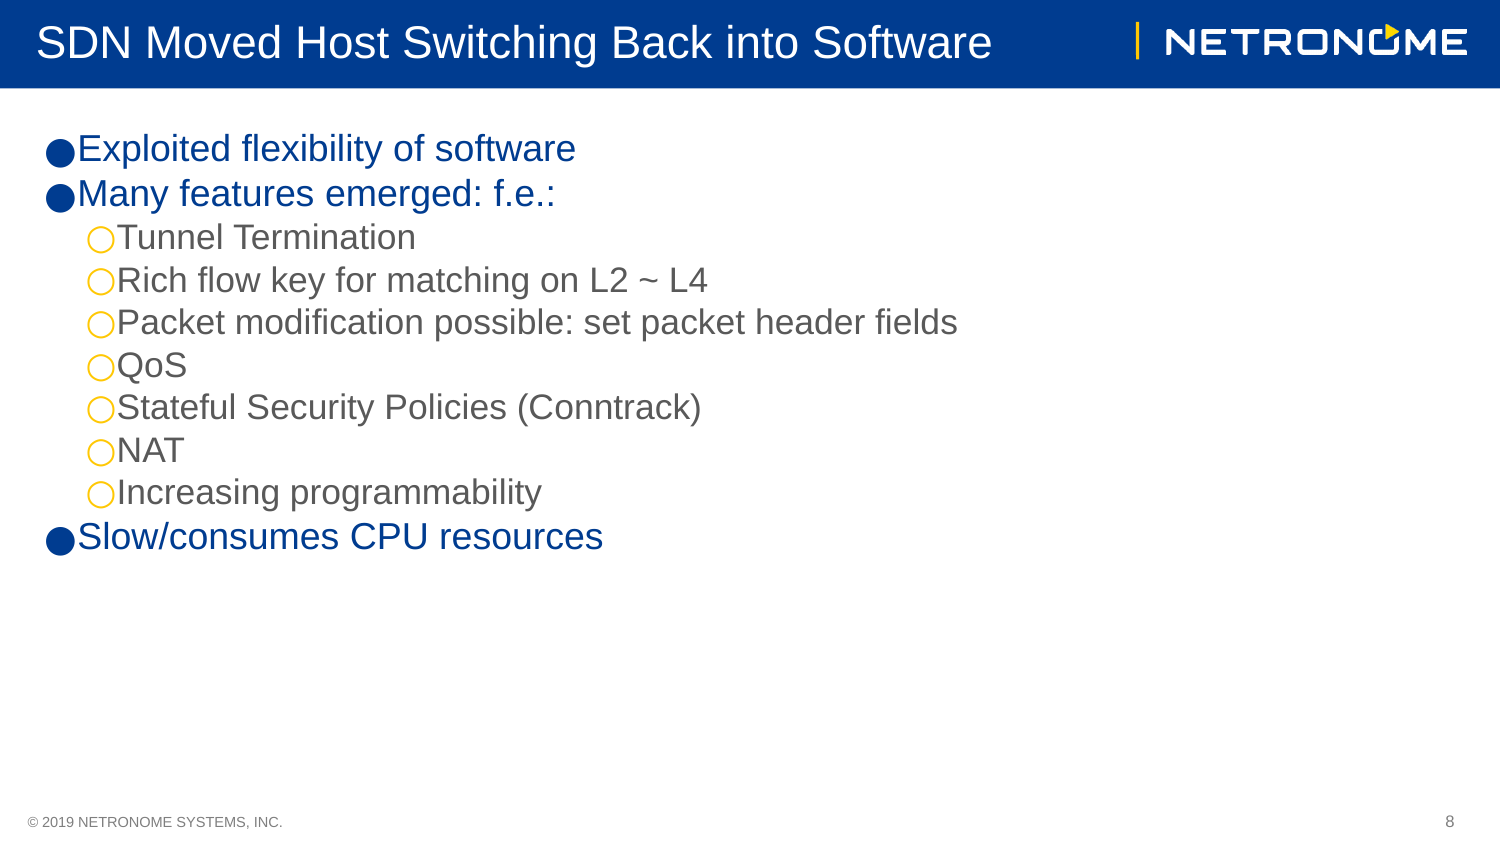

# SDN Moved Host Switching Back into Software
Exploited flexibility of software
Many features emerged: f.e.:
Tunnel Termination
Rich flow key for matching on L2 ~ L4
Packet modification possible: set packet header fields
QoS
Stateful Security Policies (Conntrack)
NAT
Increasing programmability
Slow/consumes CPU resources